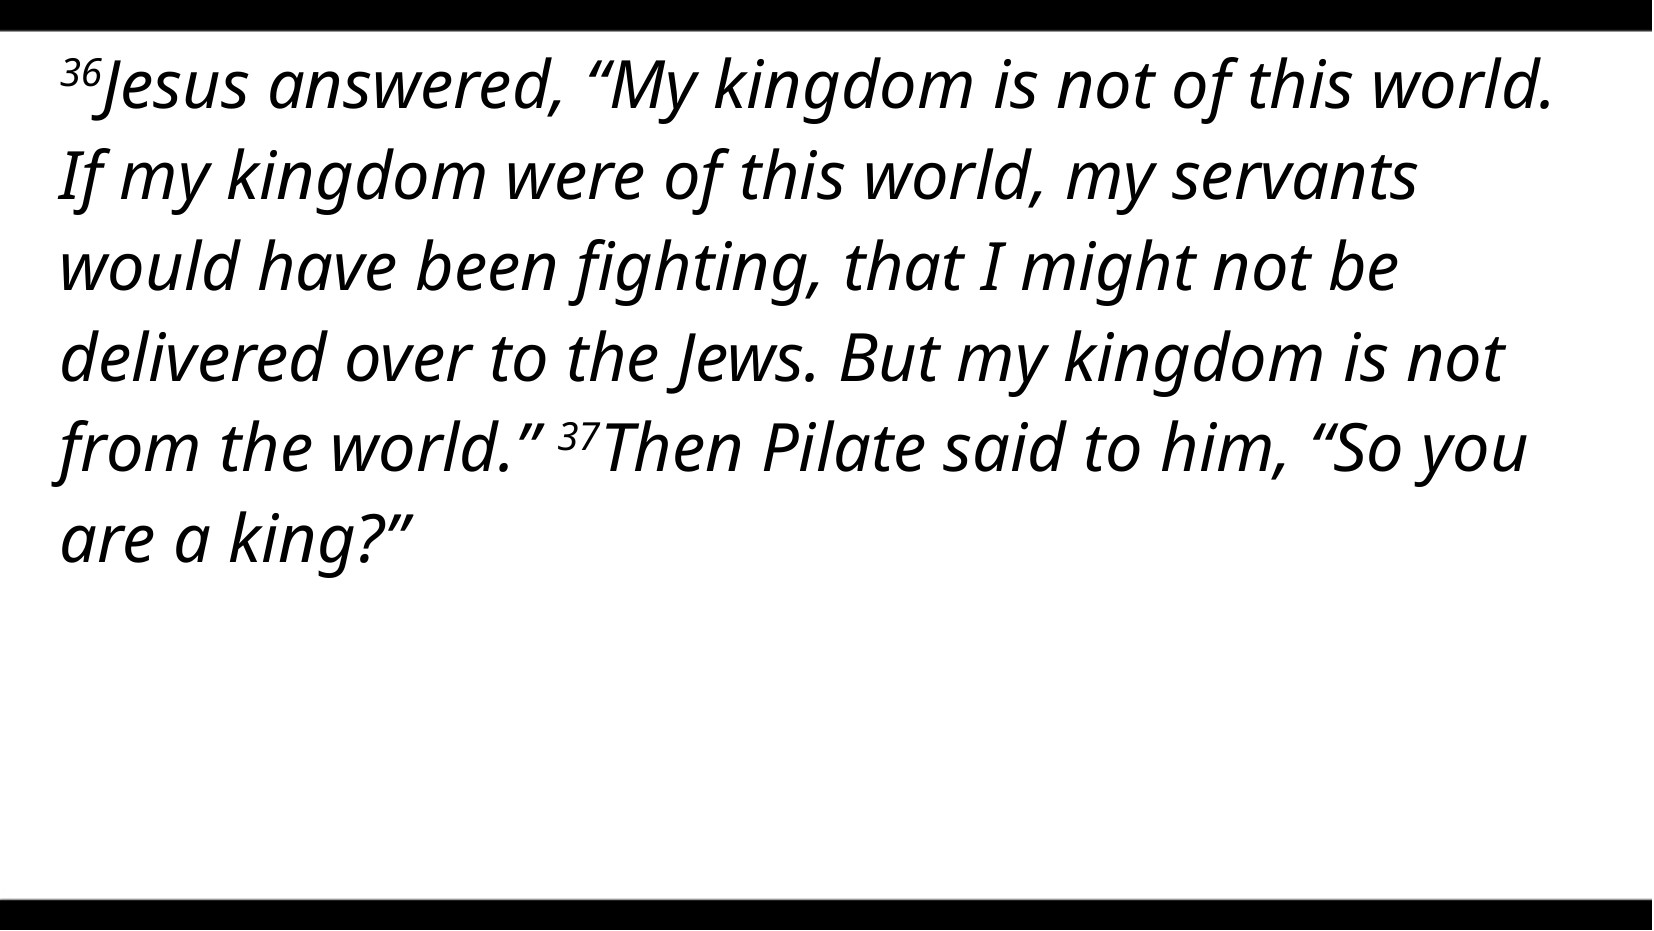

36Jesus answered, “My kingdom is not of this world. If my kingdom were of this world, my servants would have been fighting, that I might not be delivered over to the Jews. But my kingdom is not from the world.” 37Then Pilate said to him, “So you are a king?”